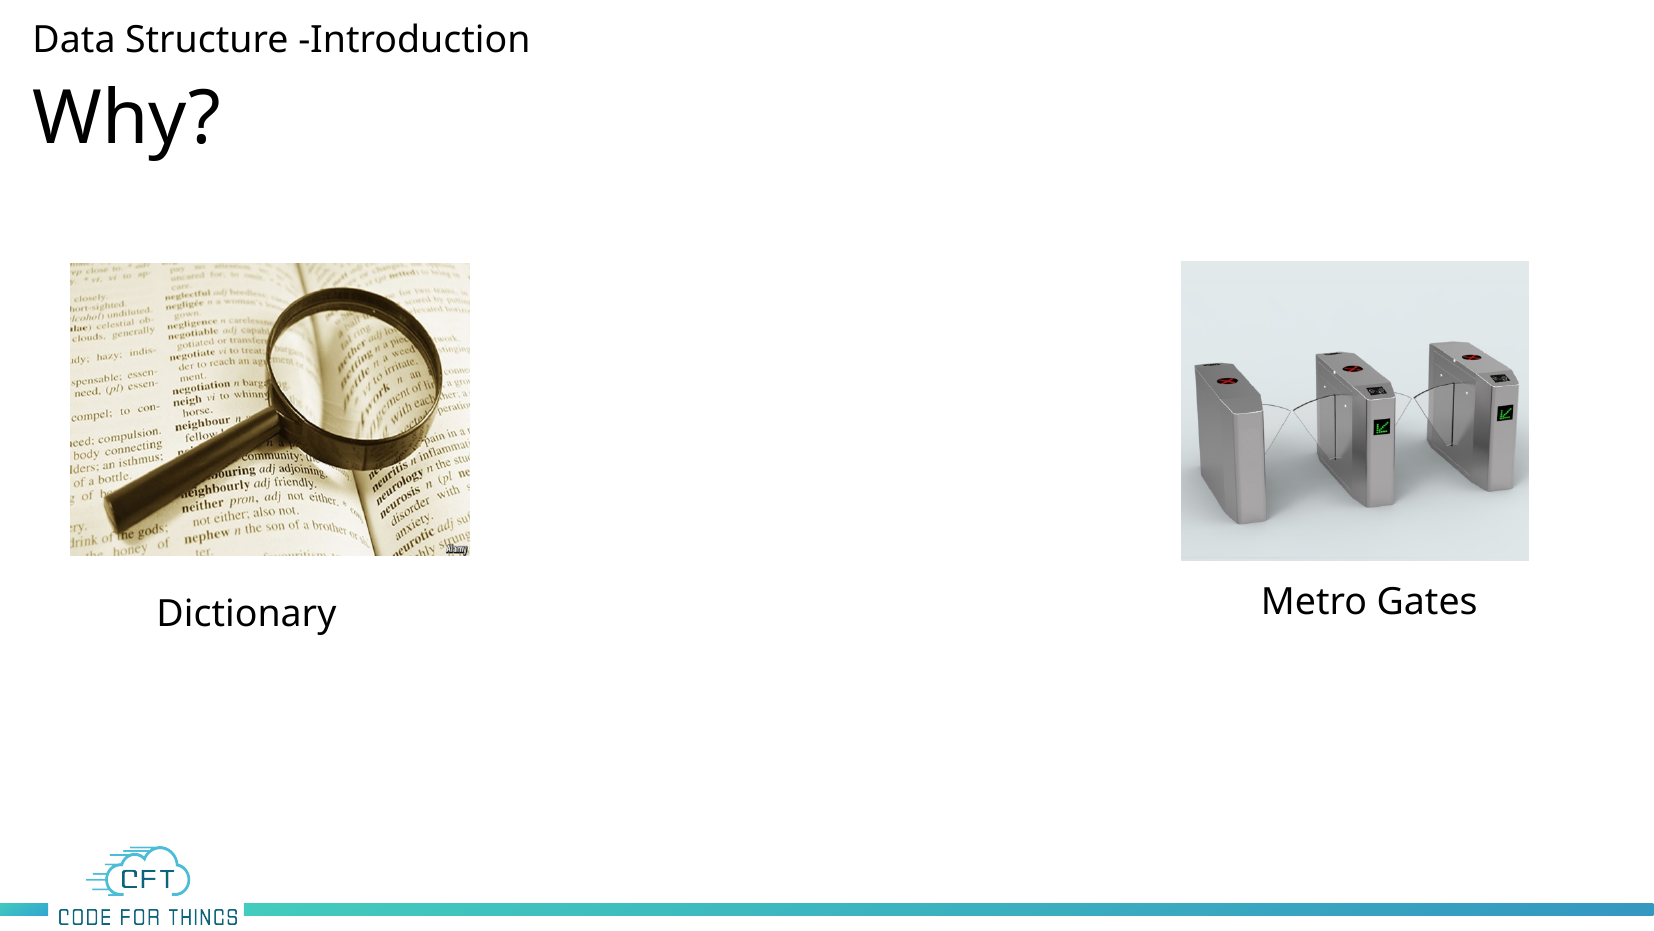

# Data Structure -Introduction Why?
Metro Gates
Dictionary